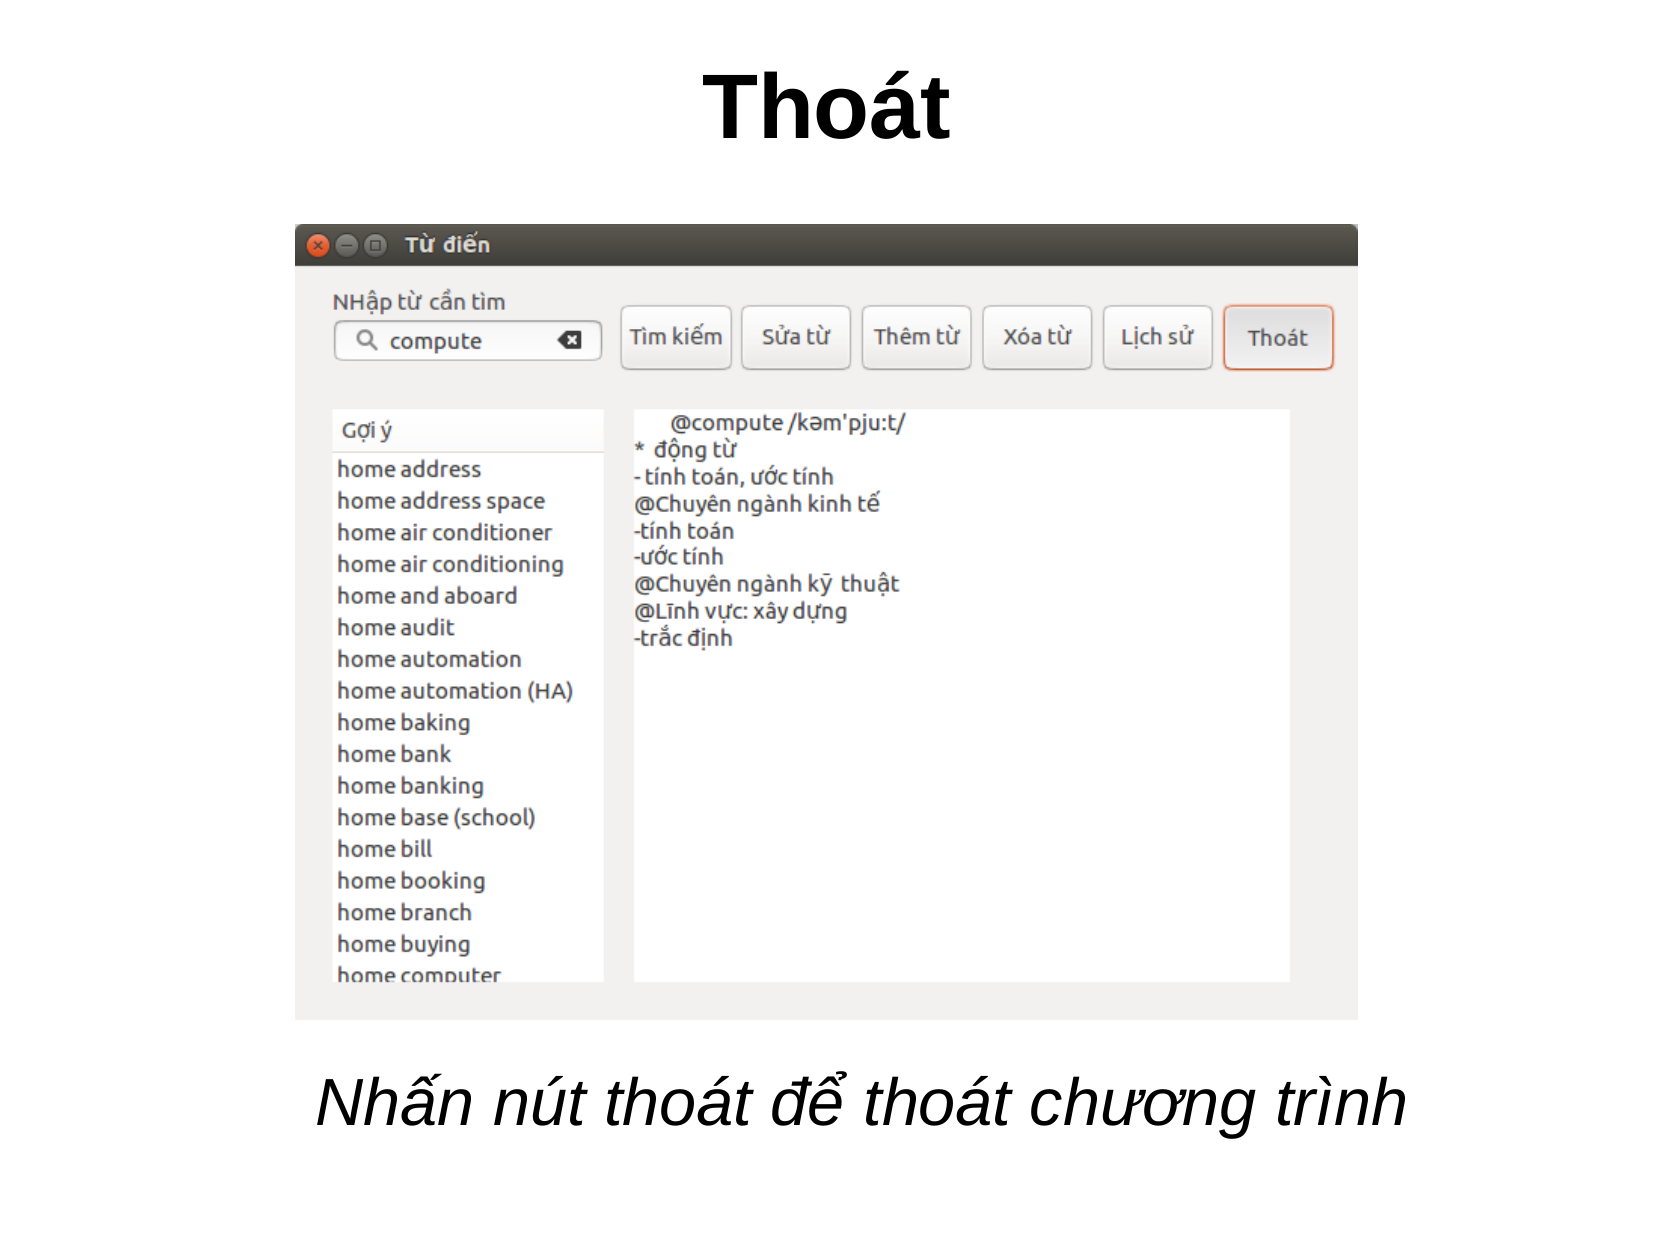

# Thoát
Nhấn nút thoát để thoát chương trình